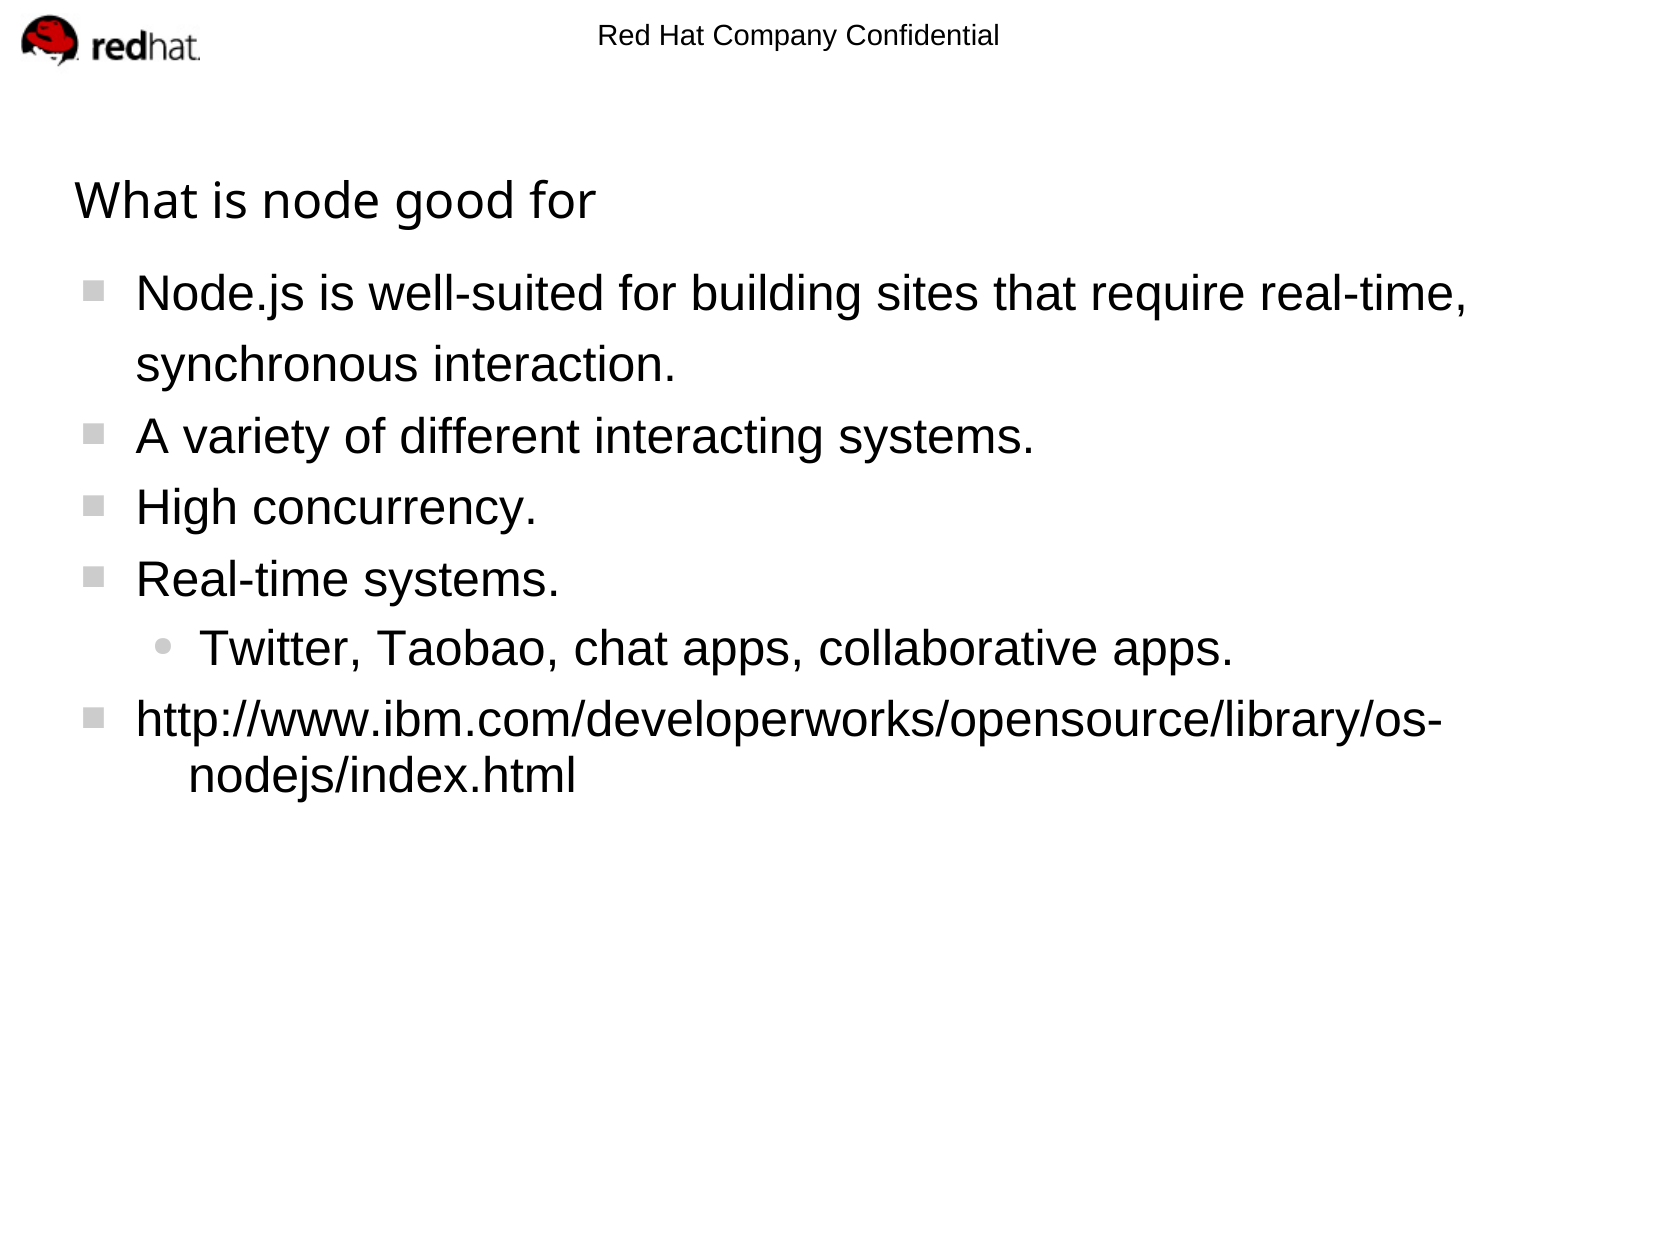

# What is node good for
Node.js is well-suited for building sites that require real-time,
synchronous interaction.
A variety of different interacting systems.
High concurrency.
Real-time systems.
Twitter, Taobao, chat apps, collaborative apps.
http://www.ibm.com/developerworks/opensource/library/os-nodejs/index.html